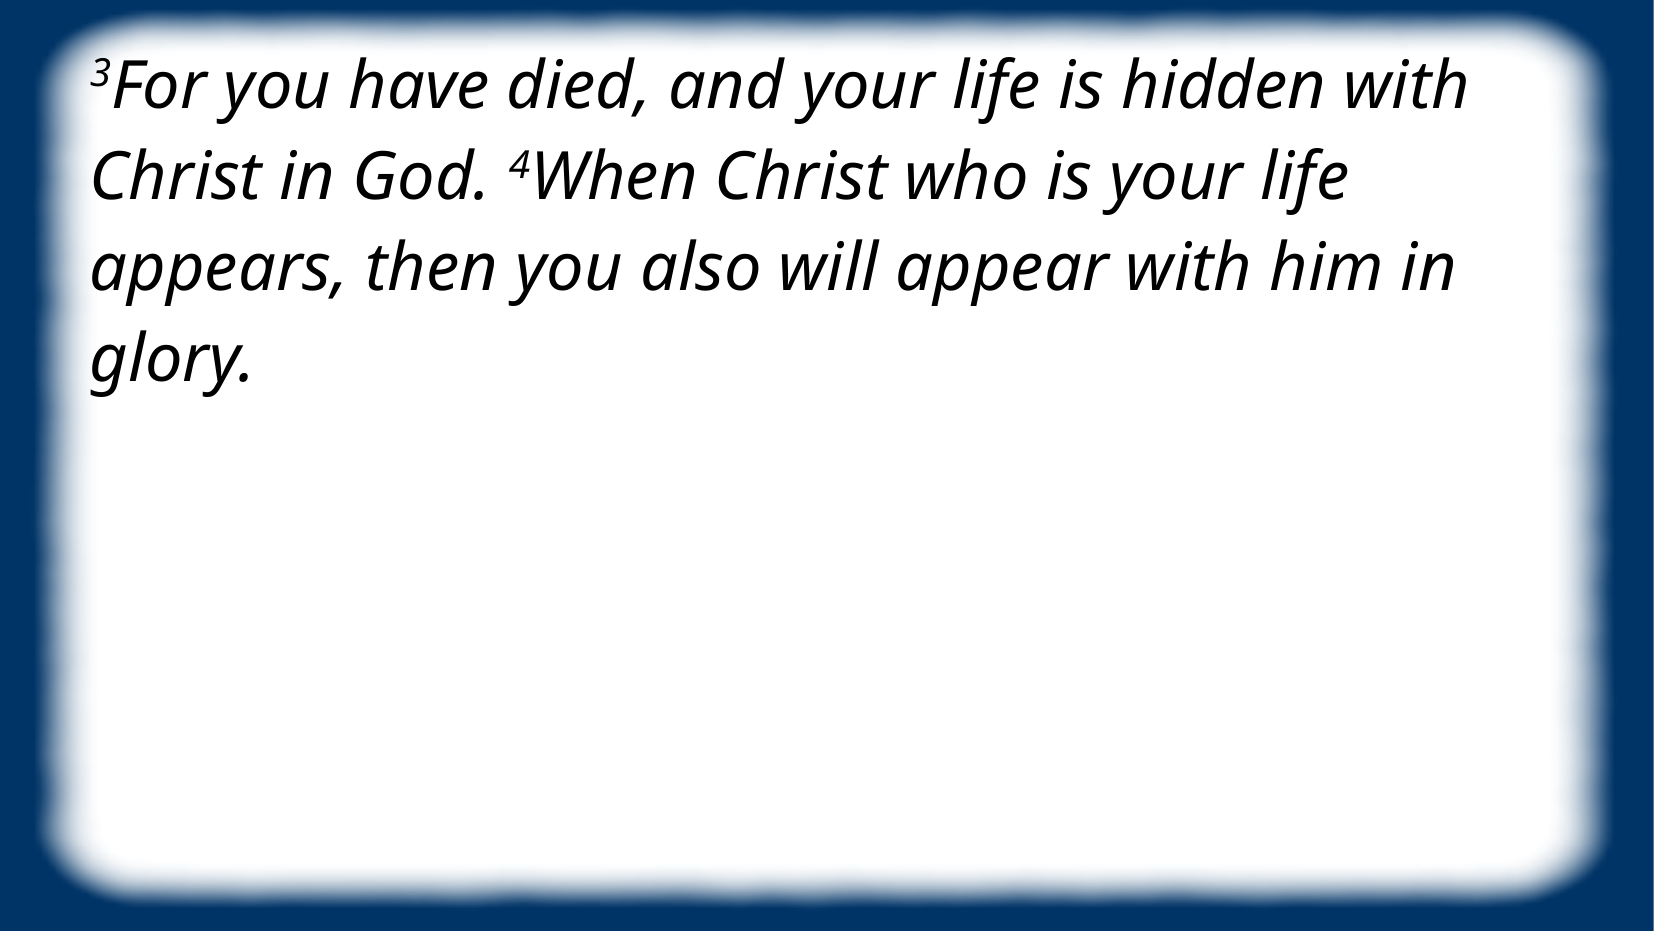

3For you have died, and your life is hidden with Christ in God. 4When Christ who is your life appears, then you also will appear with him in glory.